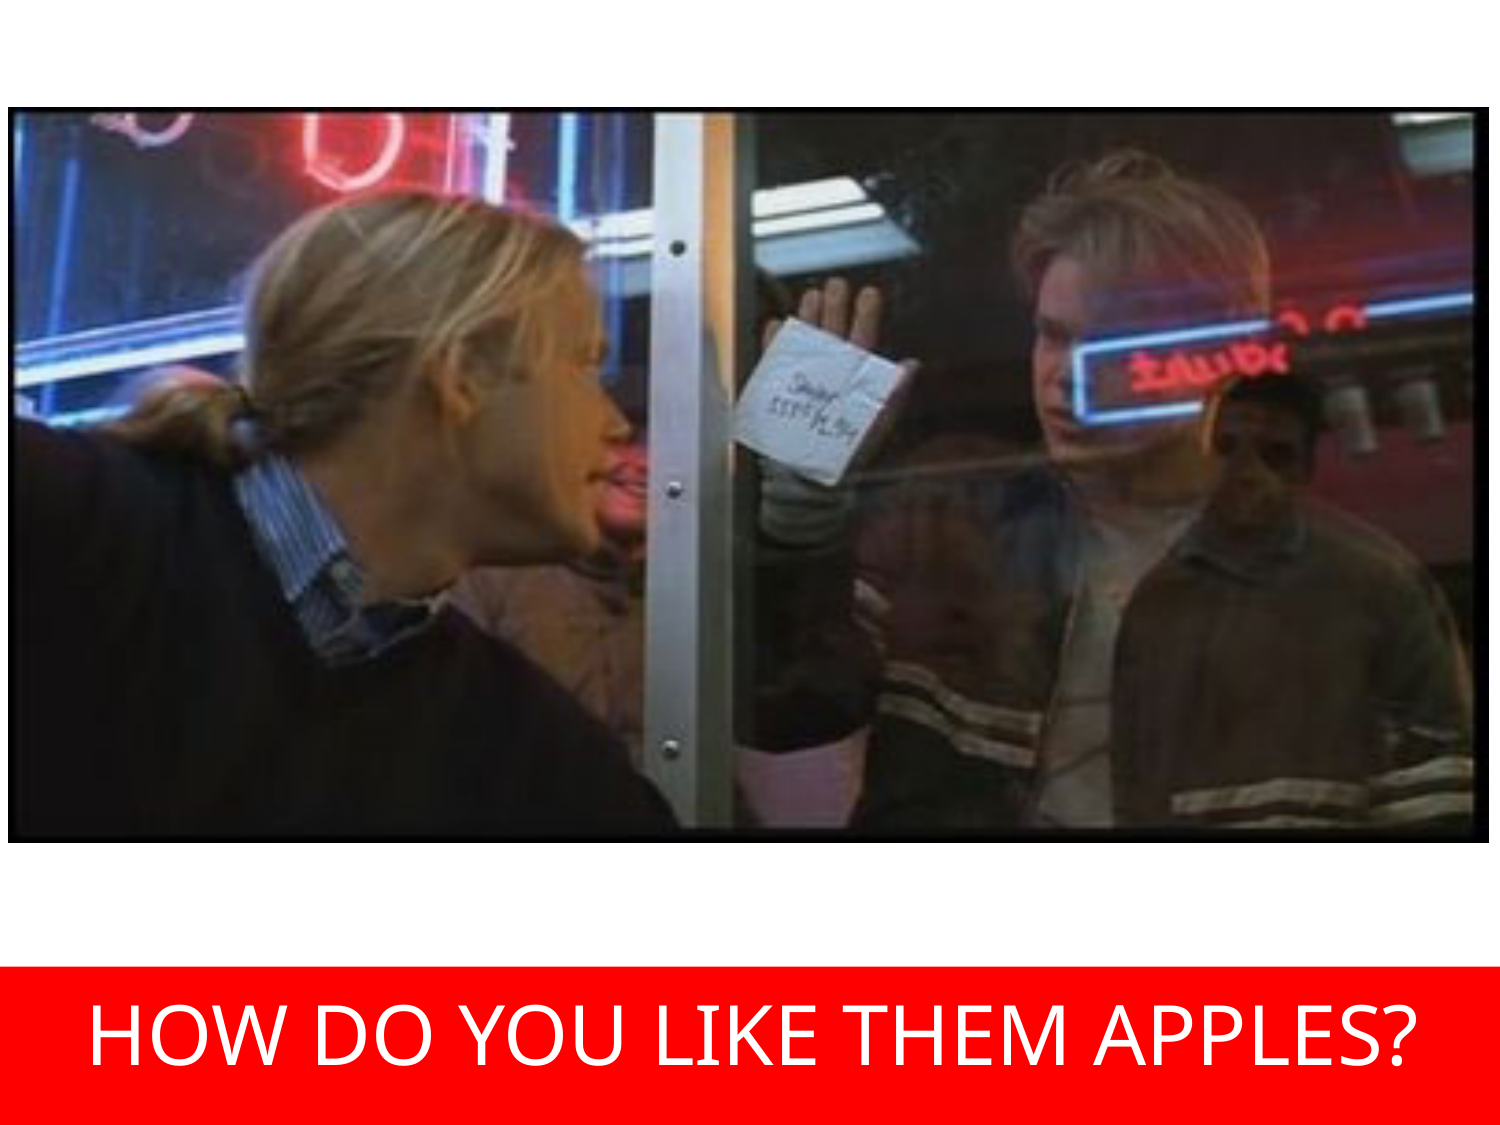

# HOW DO YOU LIKE THEM APPLES?